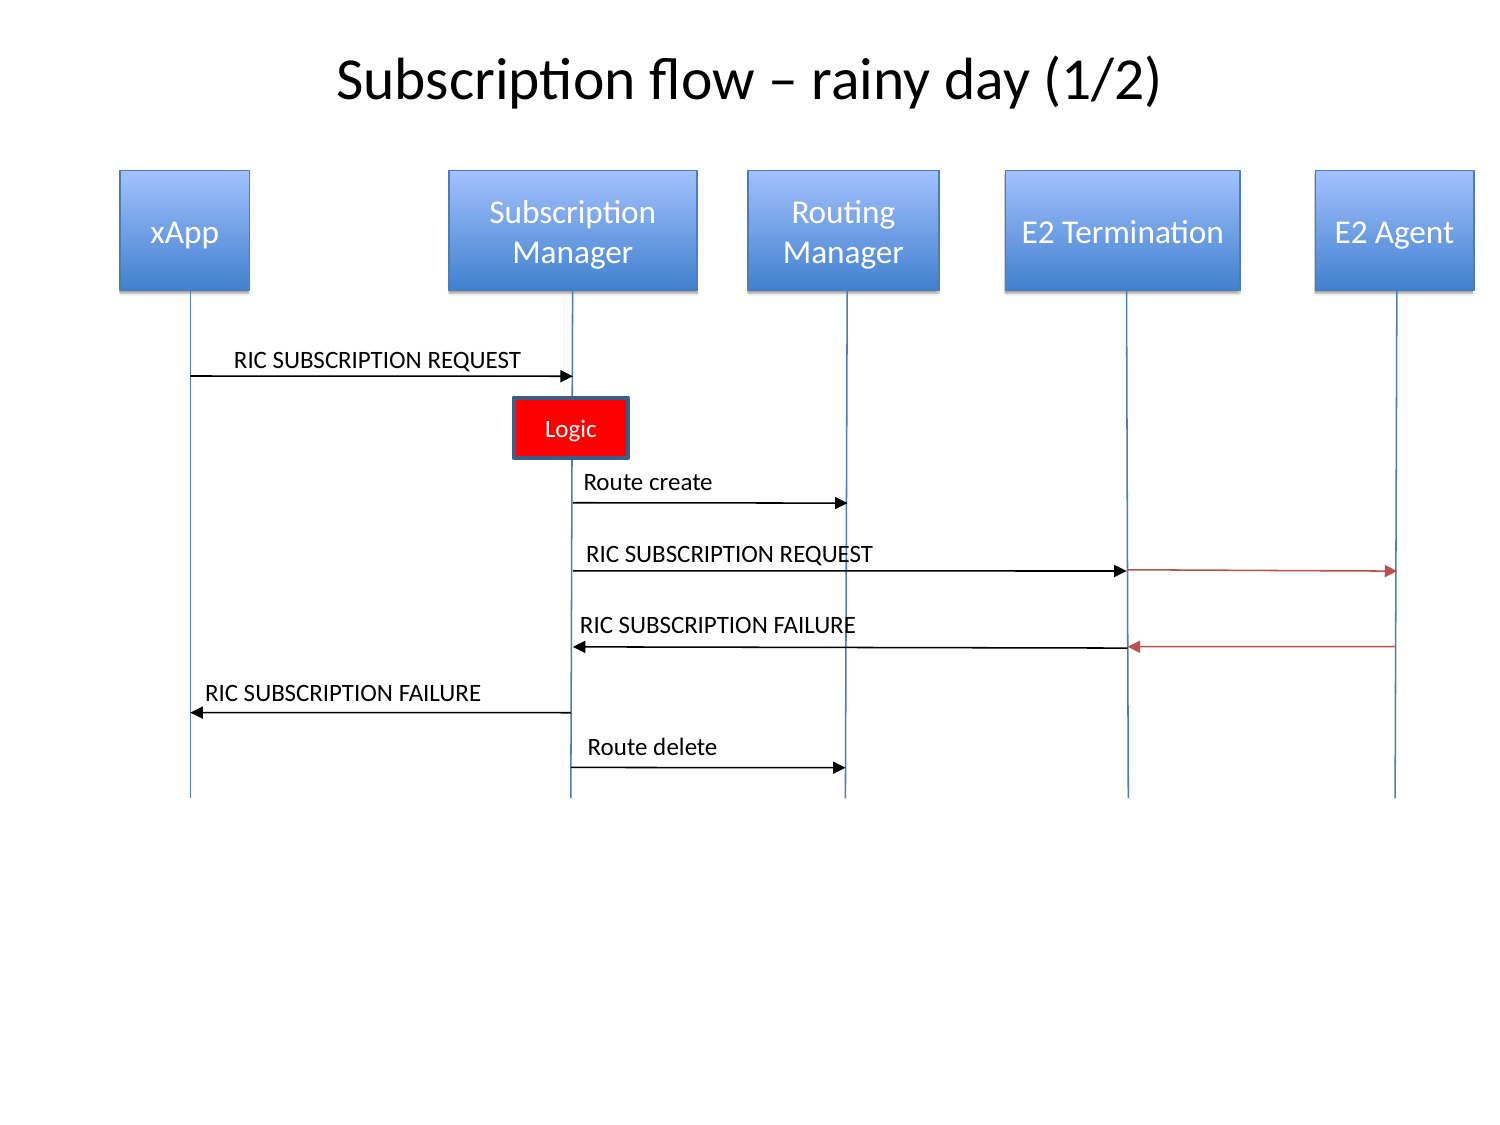

# Subscription flow – rainy day (1/2)
xApp
Subscription Manager
Routing
Manager
E2 Termination
E2 Agent
RIC SUBSCRIPTION REQUEST
 Logic
Route create
RIC SUBSCRIPTION REQUEST
RIC SUBSCRIPTION FAILURE
RIC SUBSCRIPTION FAILURE
Route delete